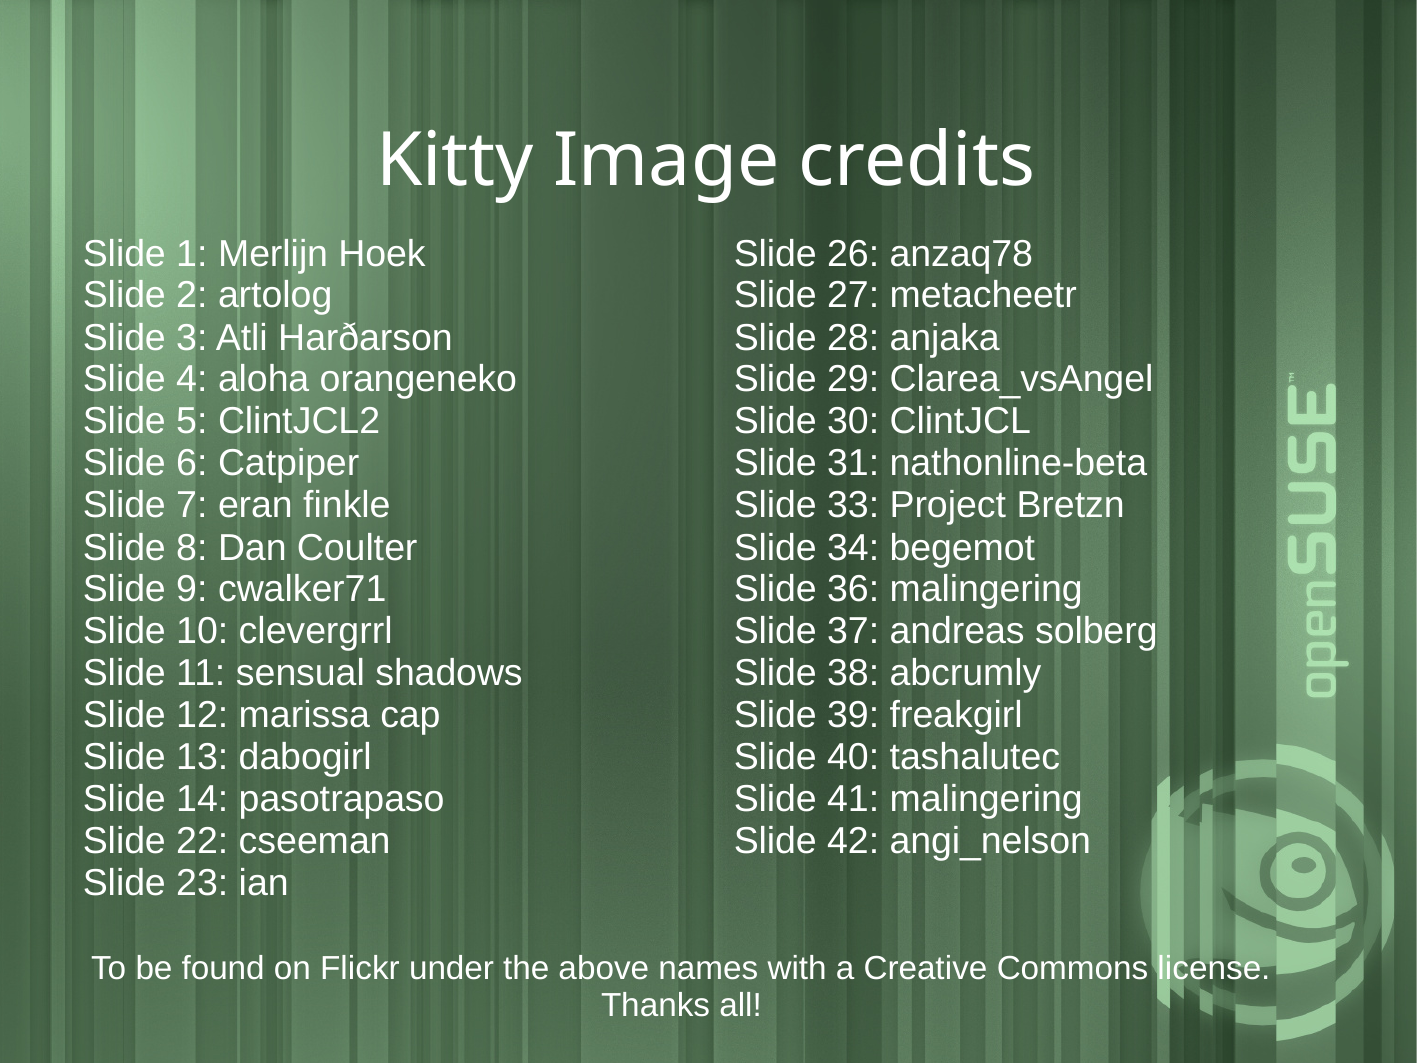

Kitty Image credits
Slide 1: Merlijn Hoek
Slide 2: artolog
Slide 3: Atli Harðarson
Slide 4: aloha orangeneko
Slide 5: ClintJCL2
Slide 6: Catpiper
Slide 7: eran finkle
Slide 8: Dan Coulter
Slide 9: cwalker71
Slide 10: clevergrrl
Slide 11: sensual shadows
Slide 12: marissa cap
Slide 13: dabogirl
Slide 14: pasotrapaso
Slide 22: cseeman
Slide 23: ian
Slide 26: anzaq78
Slide 27: metacheetr
Slide 28: anjaka
Slide 29: Clarea_vsAngel
Slide 30: ClintJCL
Slide 31: nathonline-beta
Slide 33: Project Bretzn
Slide 34: begemot
Slide 36: malingering
Slide 37: andreas solberg
Slide 38: abcrumly
Slide 39: freakgirl
Slide 40: tashalutec
Slide 41: malingering
Slide 42: angi_nelson
To be found on Flickr under the above names with a Creative Commons license. Thanks all!